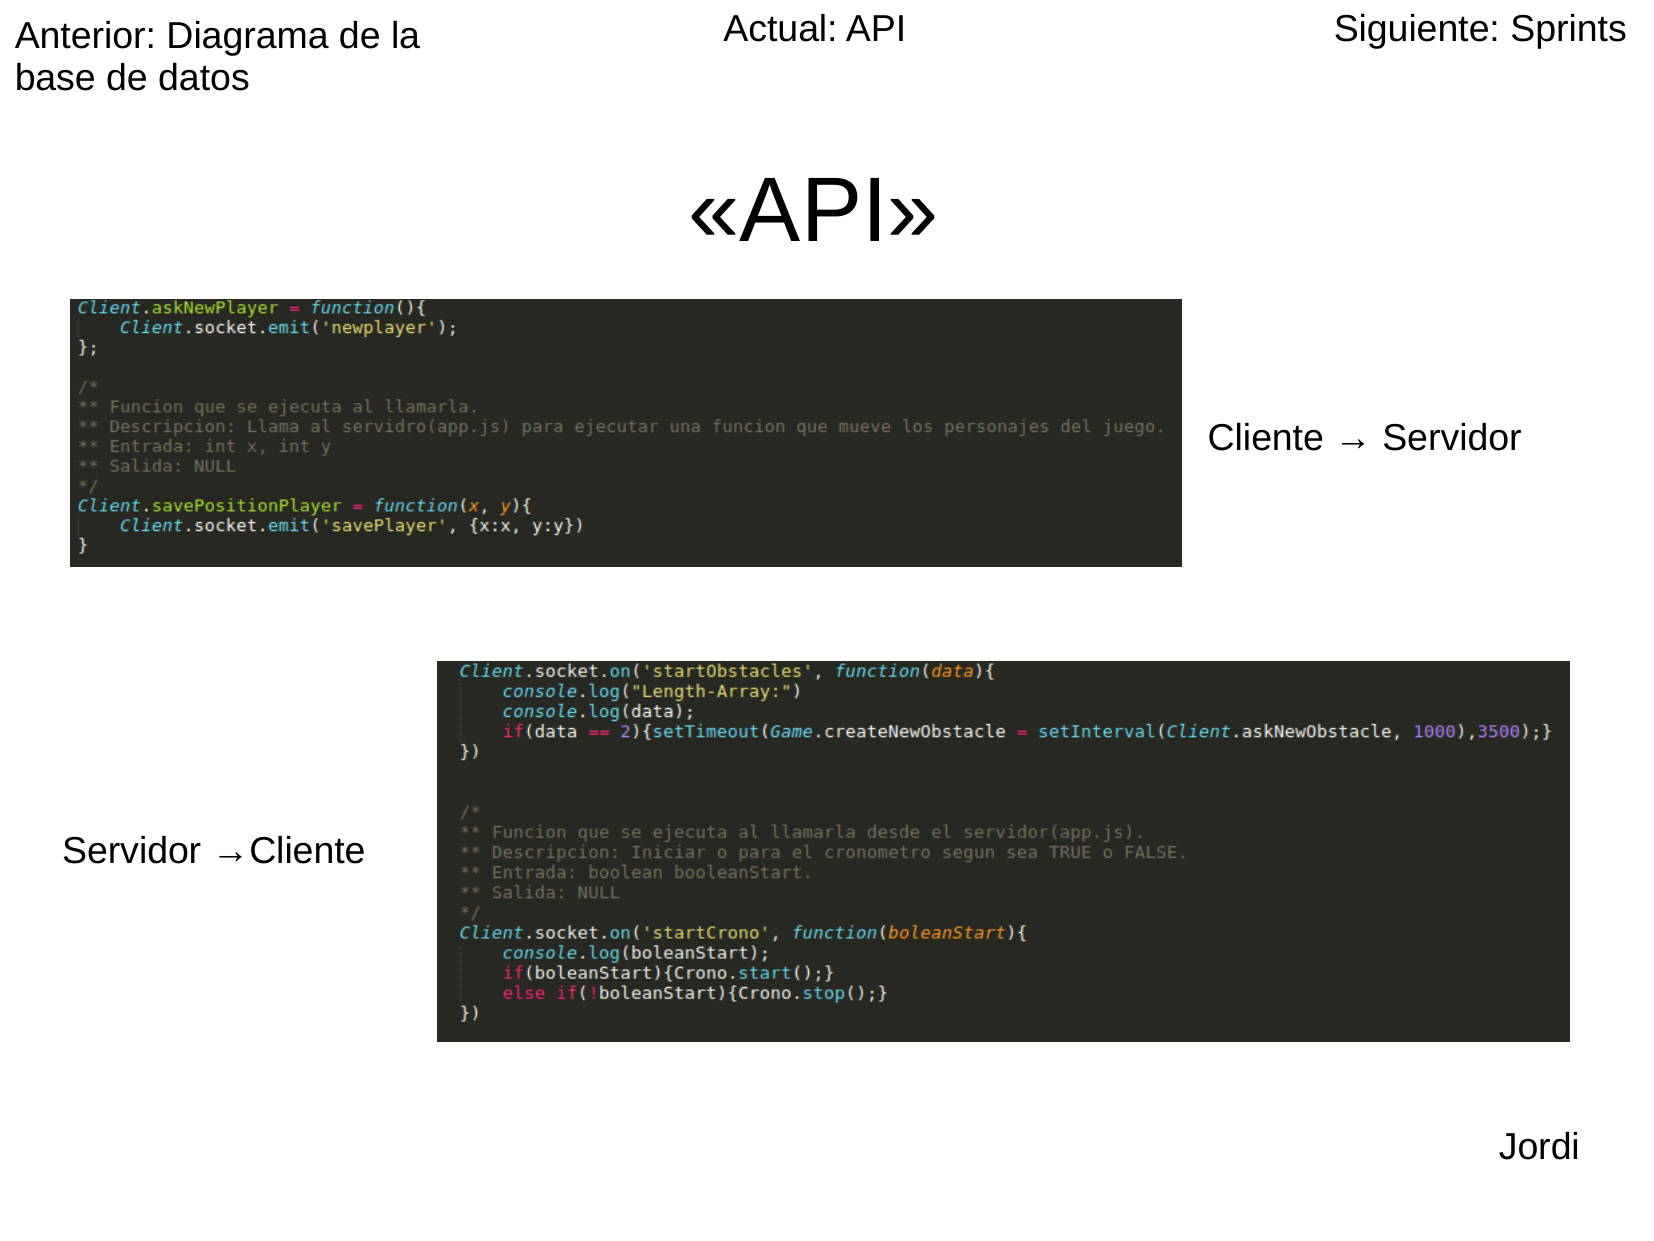

Actual: API
Siguiente: Sprints
Anterior: Diagrama de la base de datos
# «API»
Cliente → Servidor
Servidor →Cliente
Jordi